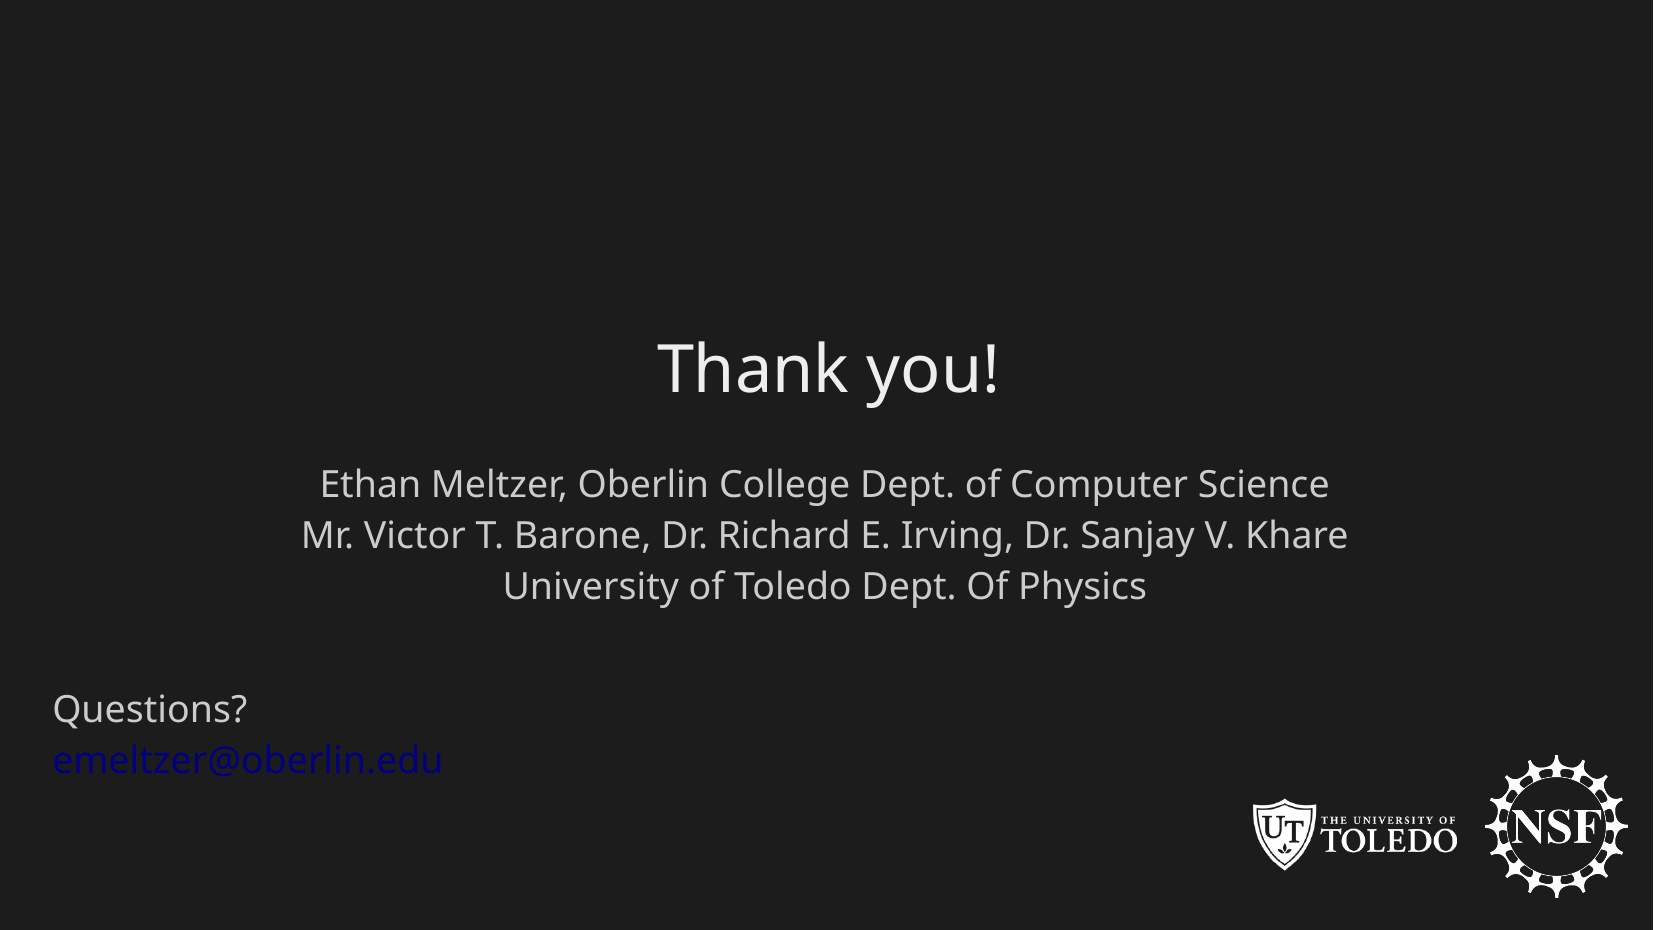

# Thank you!
Ethan Meltzer, Oberlin College Dept. of Computer Science
Mr. Victor T. Barone, Dr. Richard E. Irving, Dr. Sanjay V. Khare
University of Toledo Dept. Of Physics
Questions?
emeltzer@oberlin.edu